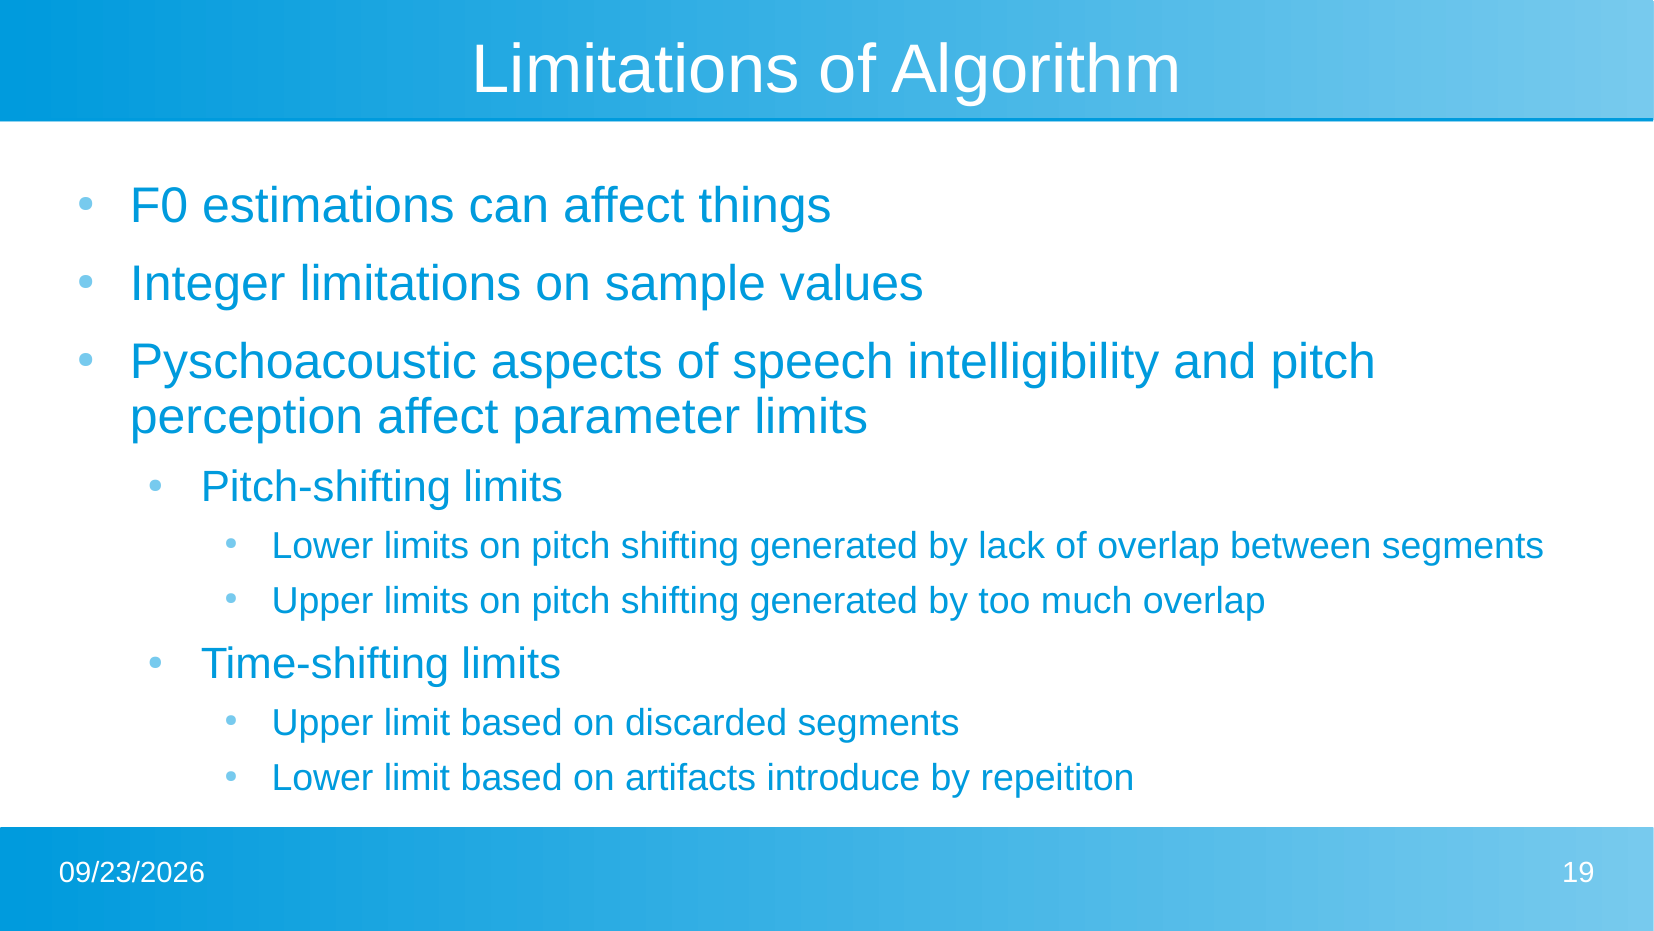

# Limitations of Algorithm
F0 estimations can affect things
Integer limitations on sample values
Pyschoacoustic aspects of speech intelligibility and pitch perception affect parameter limits
Pitch-shifting limits
Lower limits on pitch shifting generated by lack of overlap between segments
Upper limits on pitch shifting generated by too much overlap
Time-shifting limits
Upper limit based on discarded segments
Lower limit based on artifacts introduce by repeititon
19